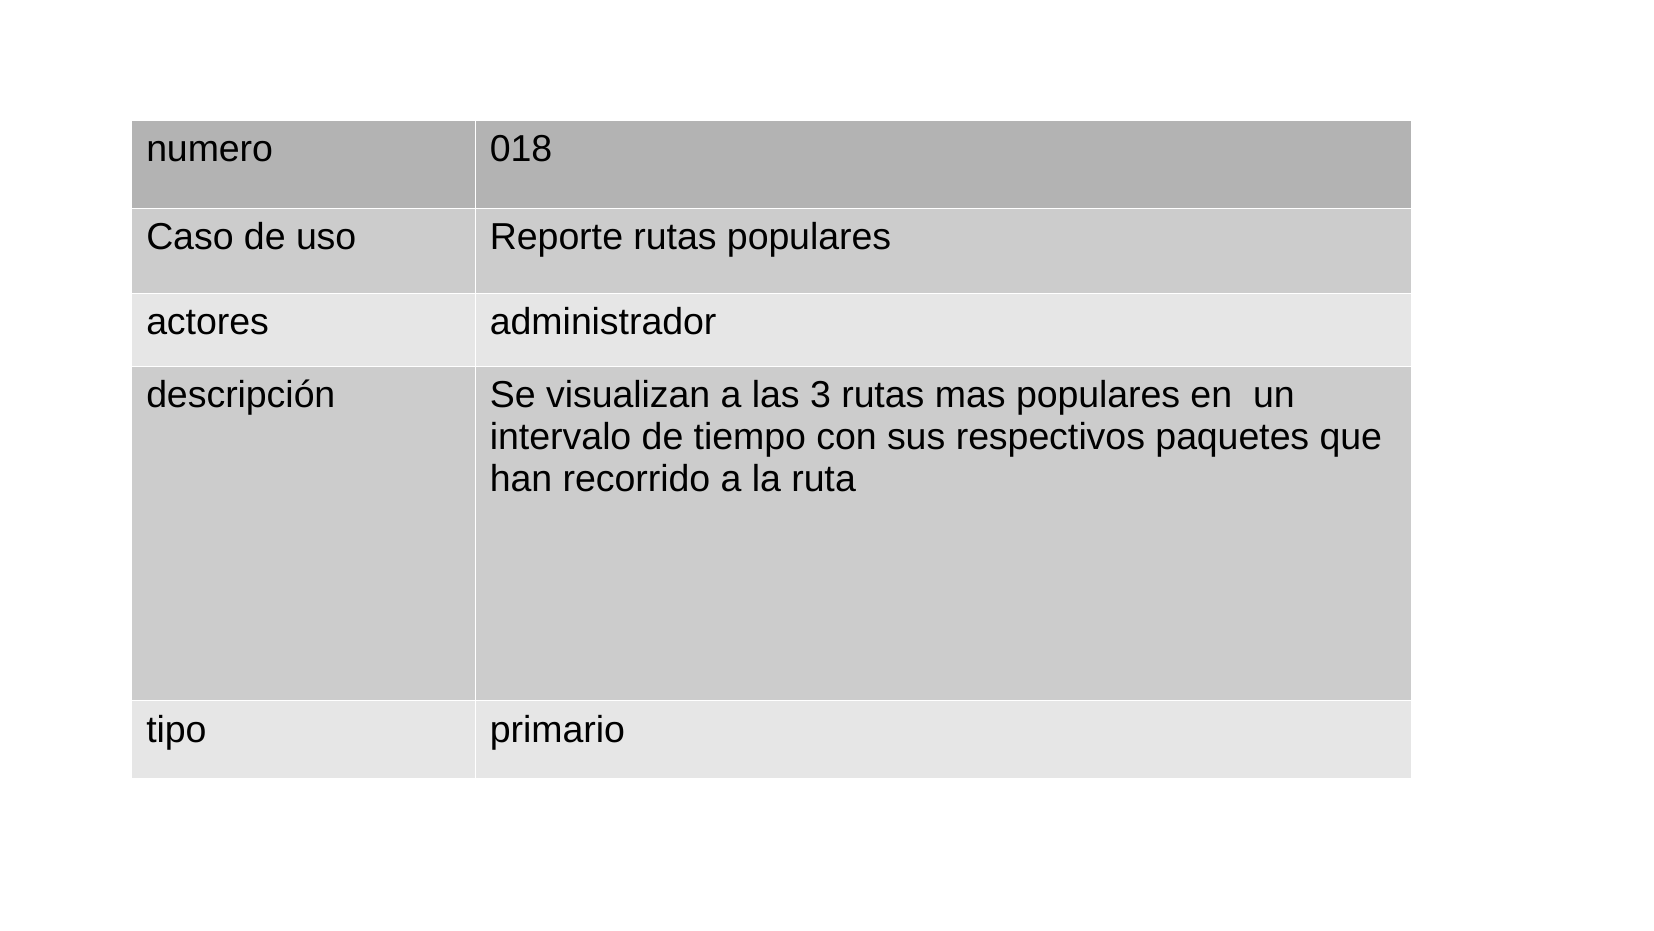

| numero | 018 |
| --- | --- |
| Caso de uso | Reporte rutas populares |
| actores | administrador |
| descripción | Se visualizan a las 3 rutas mas populares en un intervalo de tiempo con sus respectivos paquetes que han recorrido a la ruta |
| tipo | primario |